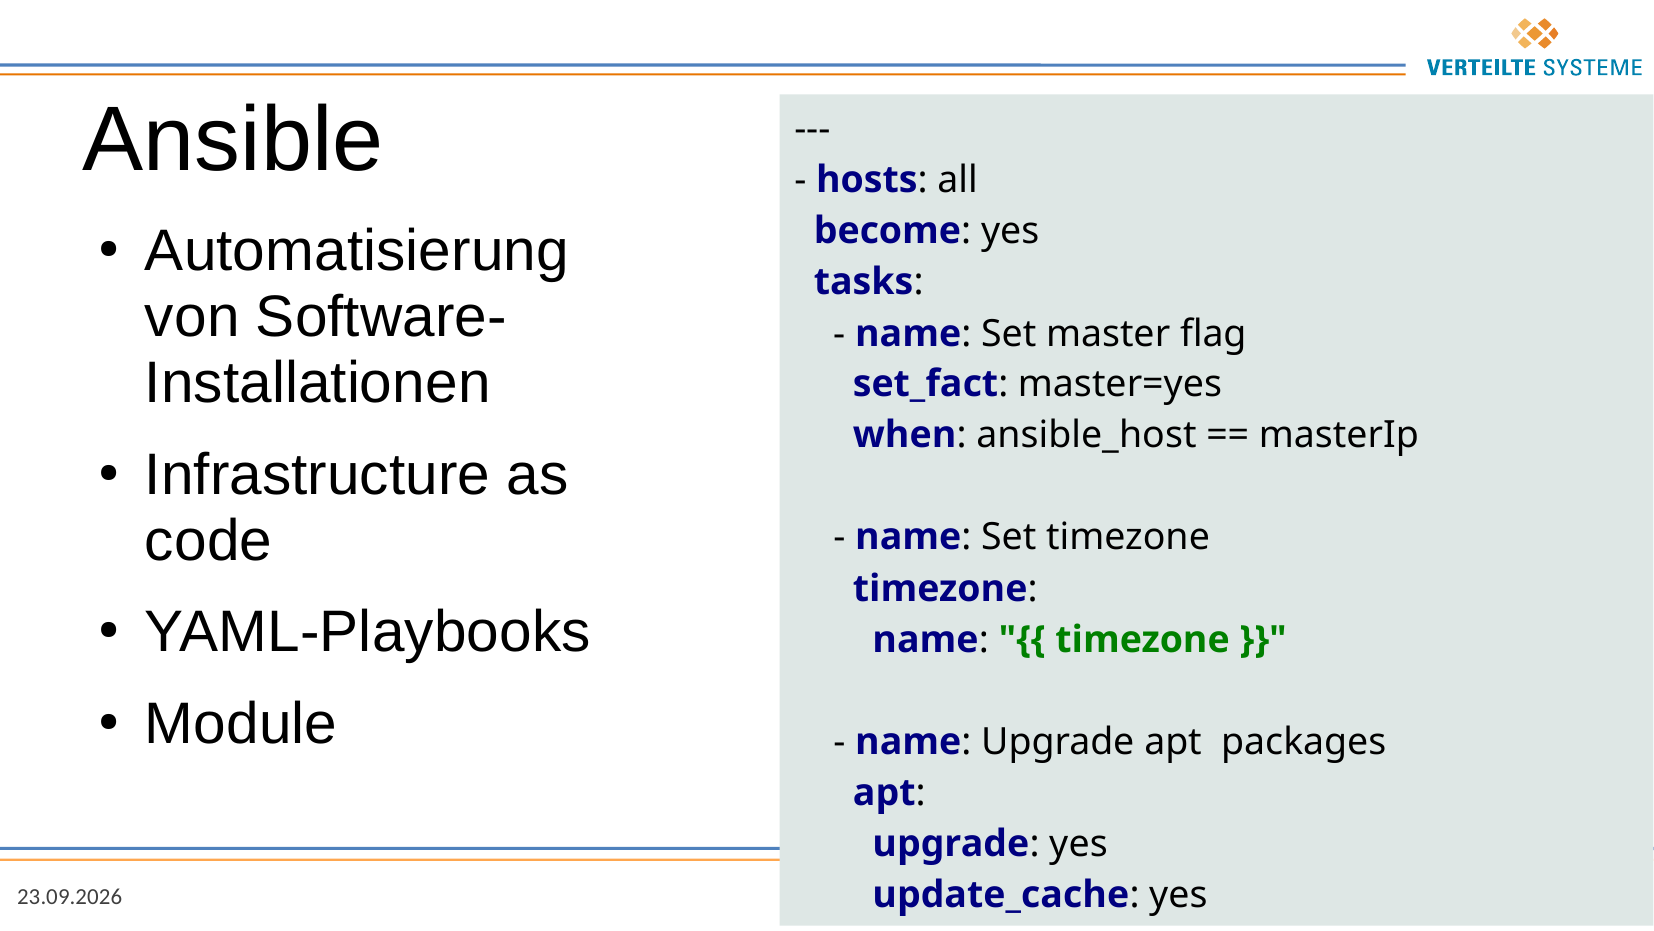

# Ansible
---
- hosts: all
 become: yes
 tasks:
 - name: Set master flag
 set_fact: master=yes
 when: ansible_host == masterIp
 - name: Set timezone
 timezone:
 name: "{{ timezone }}"
 - name: Upgrade apt packages
 apt:
 upgrade: yes
 update_cache: yes
Automatisierung von Software-Installationen
Infrastructure as code
YAML-Playbooks
Module